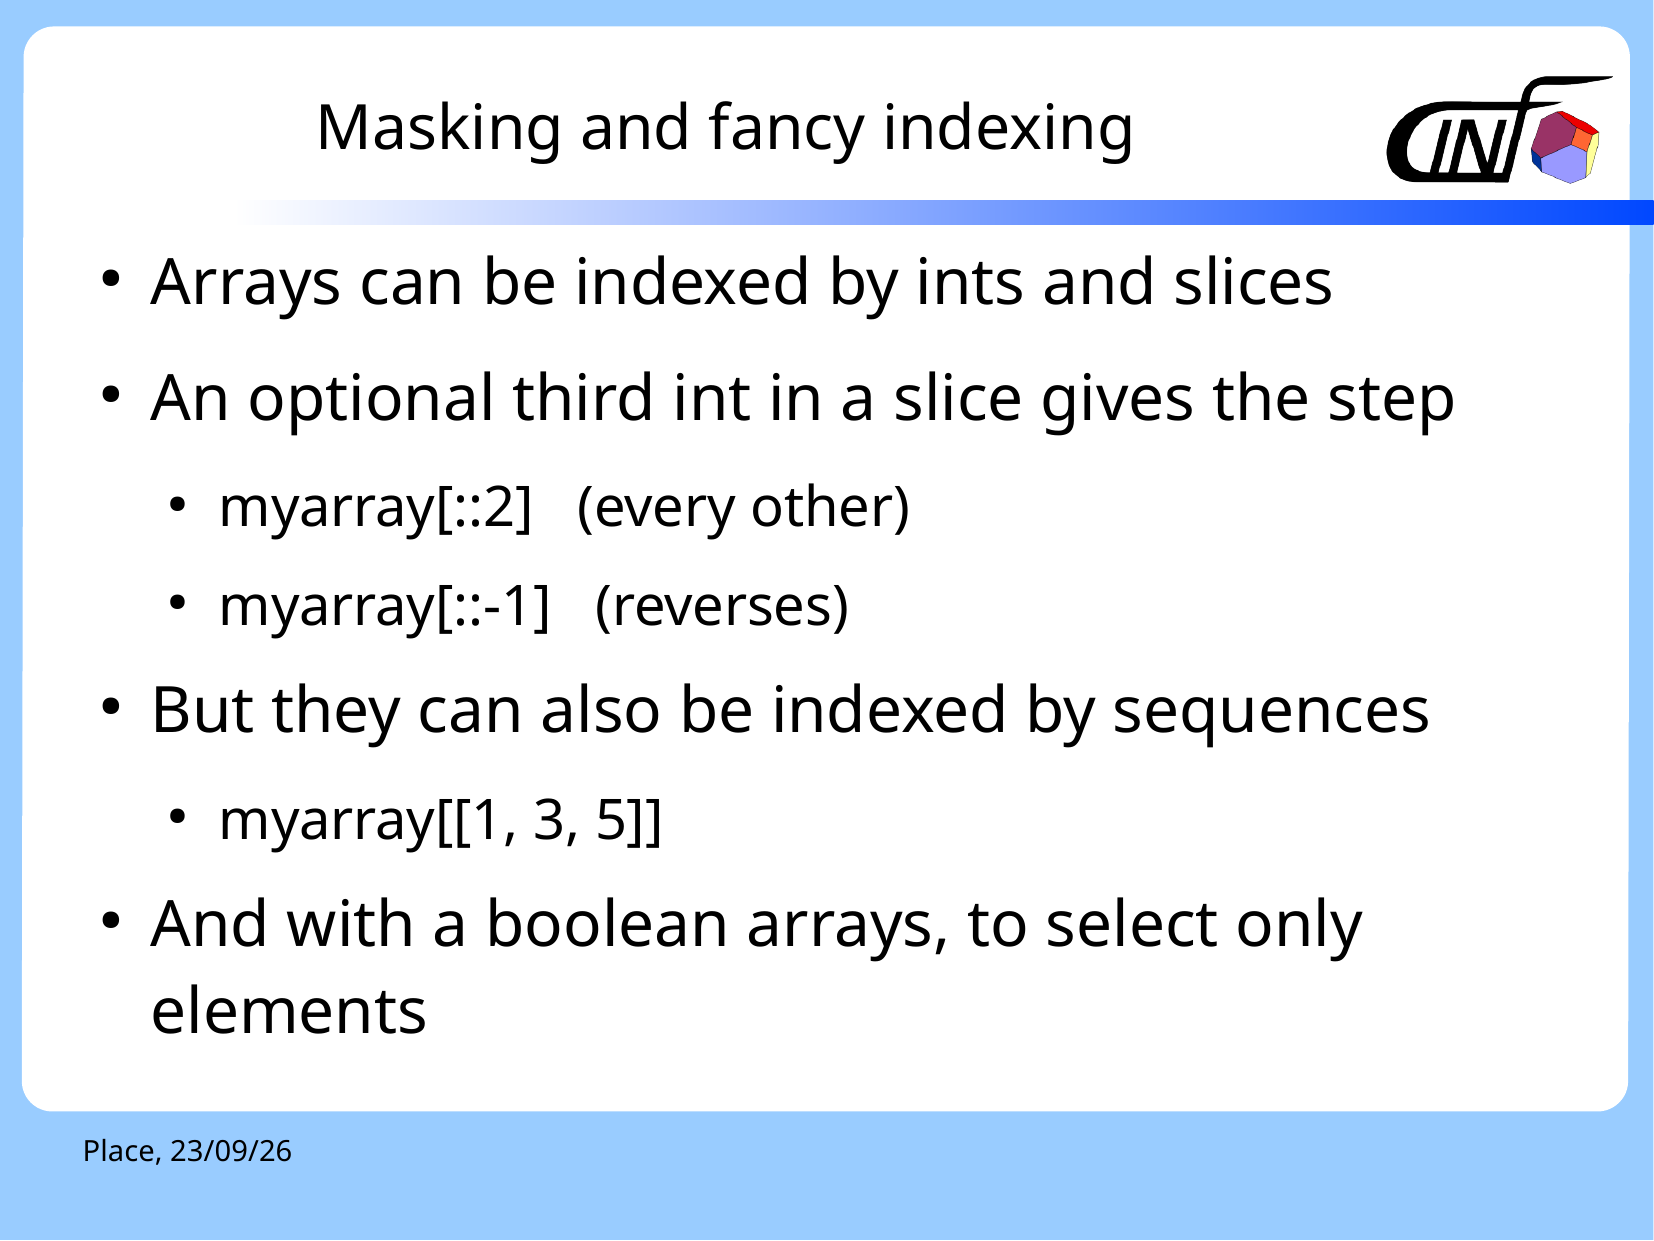

# Masking and fancy indexing
Arrays can be indexed by ints and slices
An optional third int in a slice gives the step
myarray[::2] (every other)
myarray[::-1] (reverses)
But they can also be indexed by sequences
myarray[[1, 3, 5]]
And with a boolean arrays, to select only elements